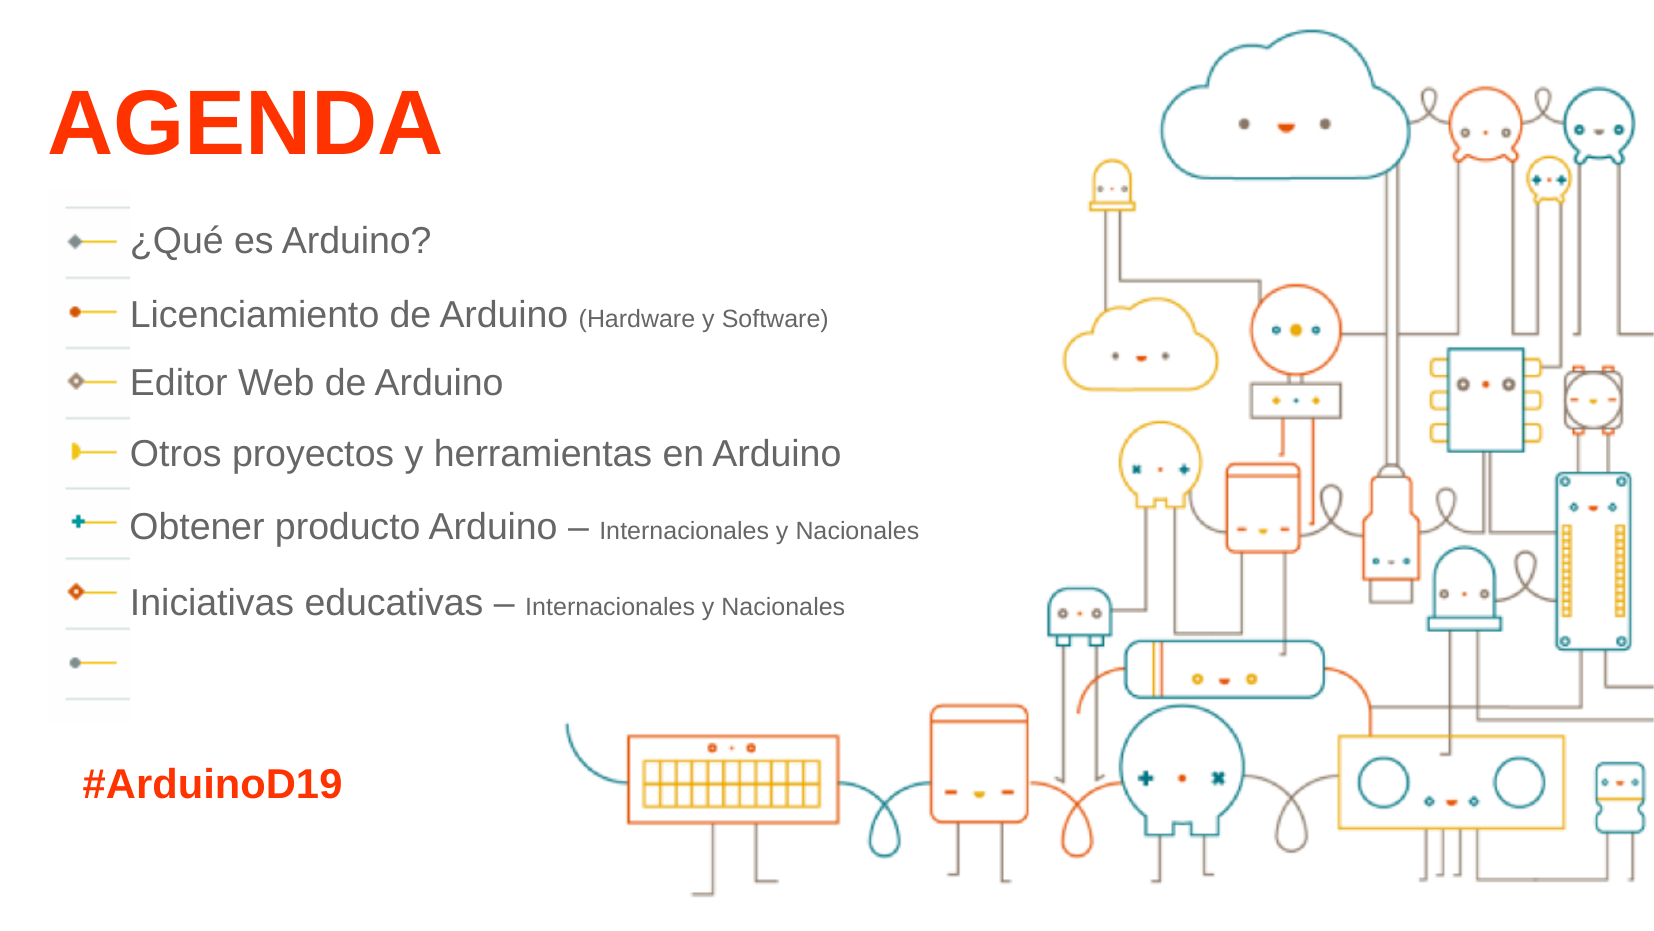

# AGENDA
¿Qué es Arduino?
Licenciamiento de Arduino (Hardware y Software)
Editor Web de Arduino
Otros proyectos y herramientas en Arduino
Obtener producto Arduino – Internacionales y Nacionales
Iniciativas educativas – Internacionales y Nacionales
#ArduinoD19